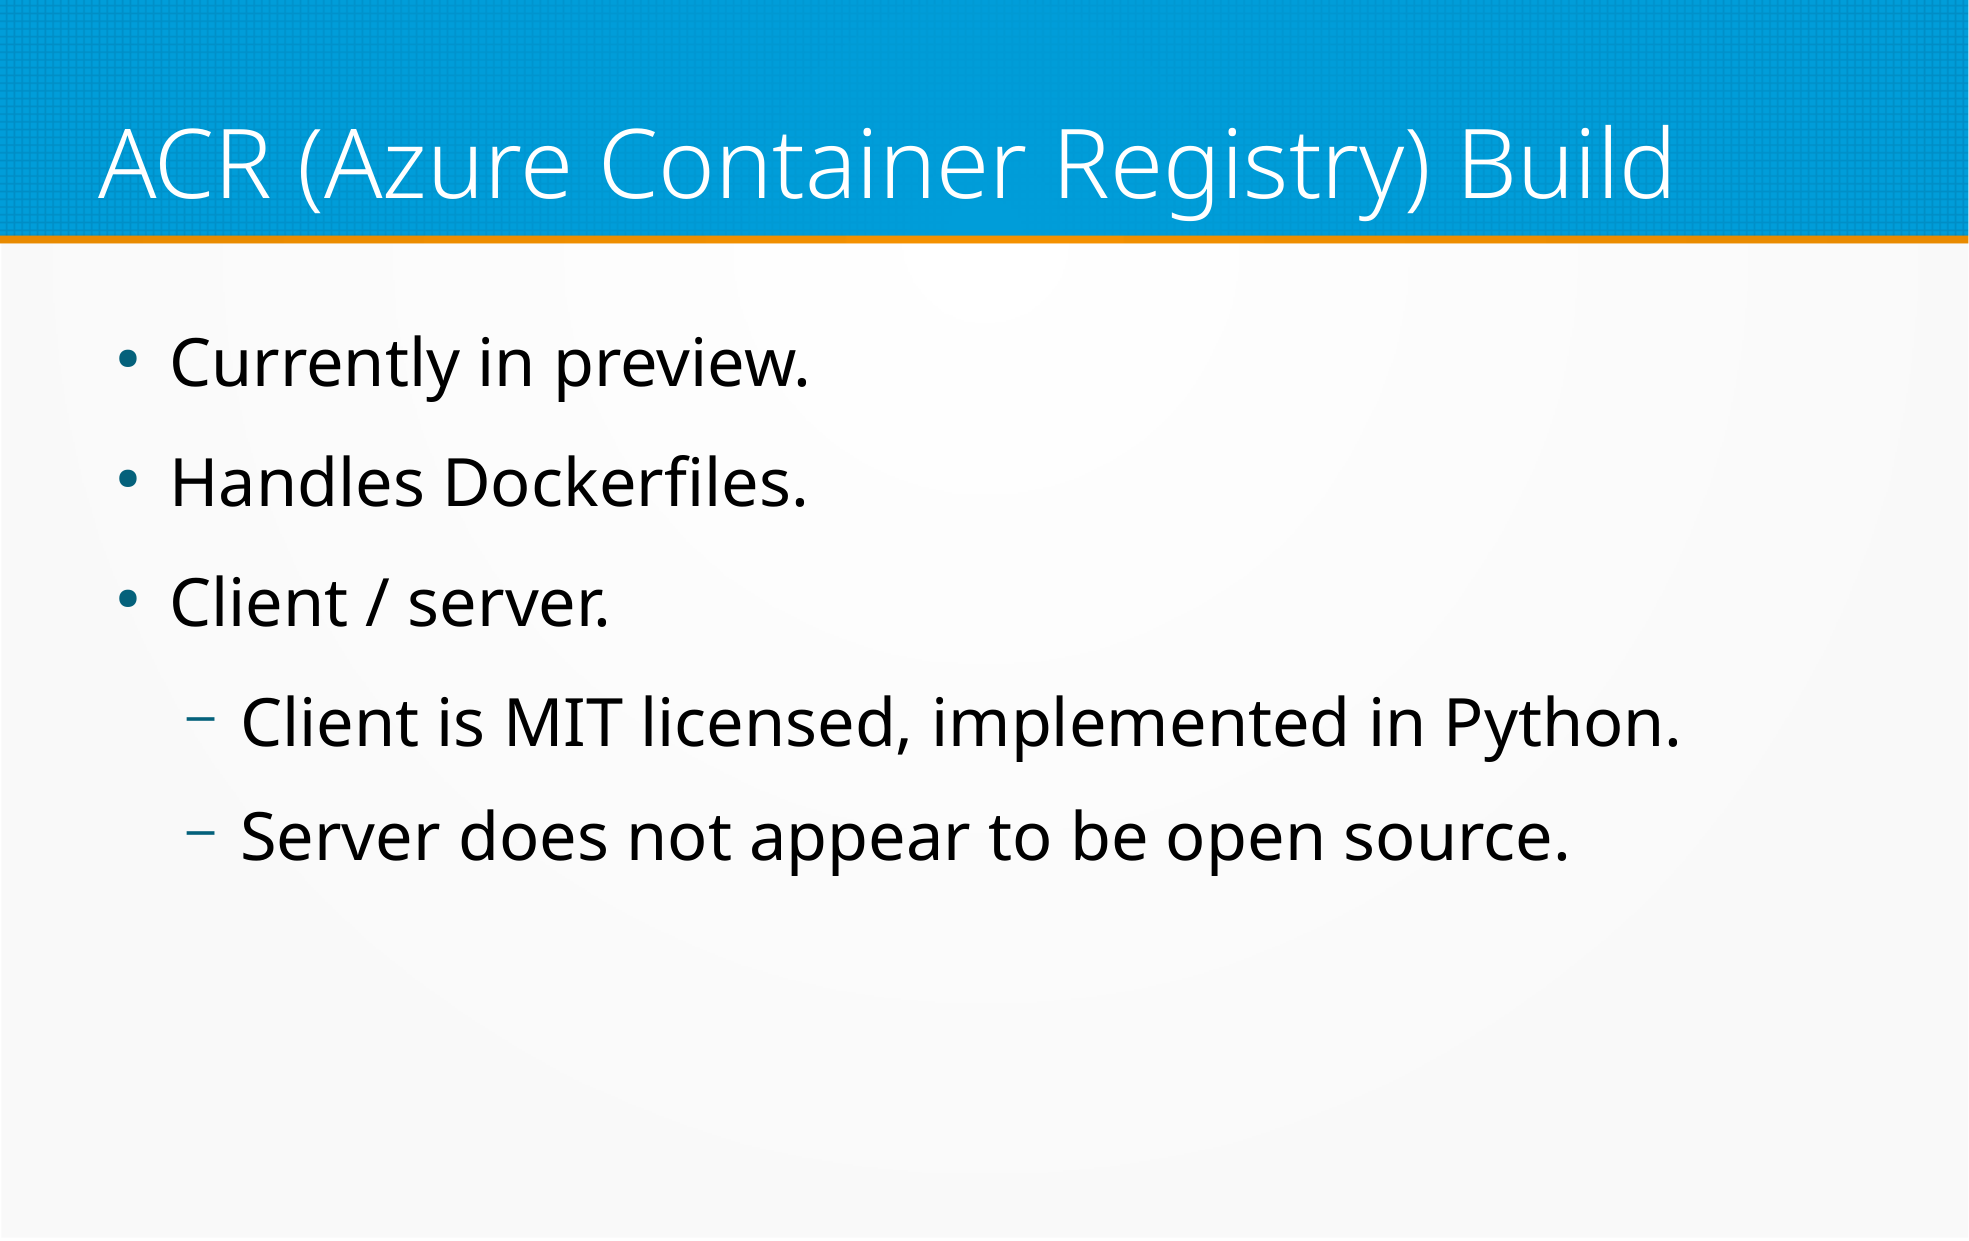

# ACR (Azure Container Registry) Build
Currently in preview.
Handles Dockerfiles.
Client / server.
Client is MIT licensed, implemented in Python.
Server does not appear to be open source.